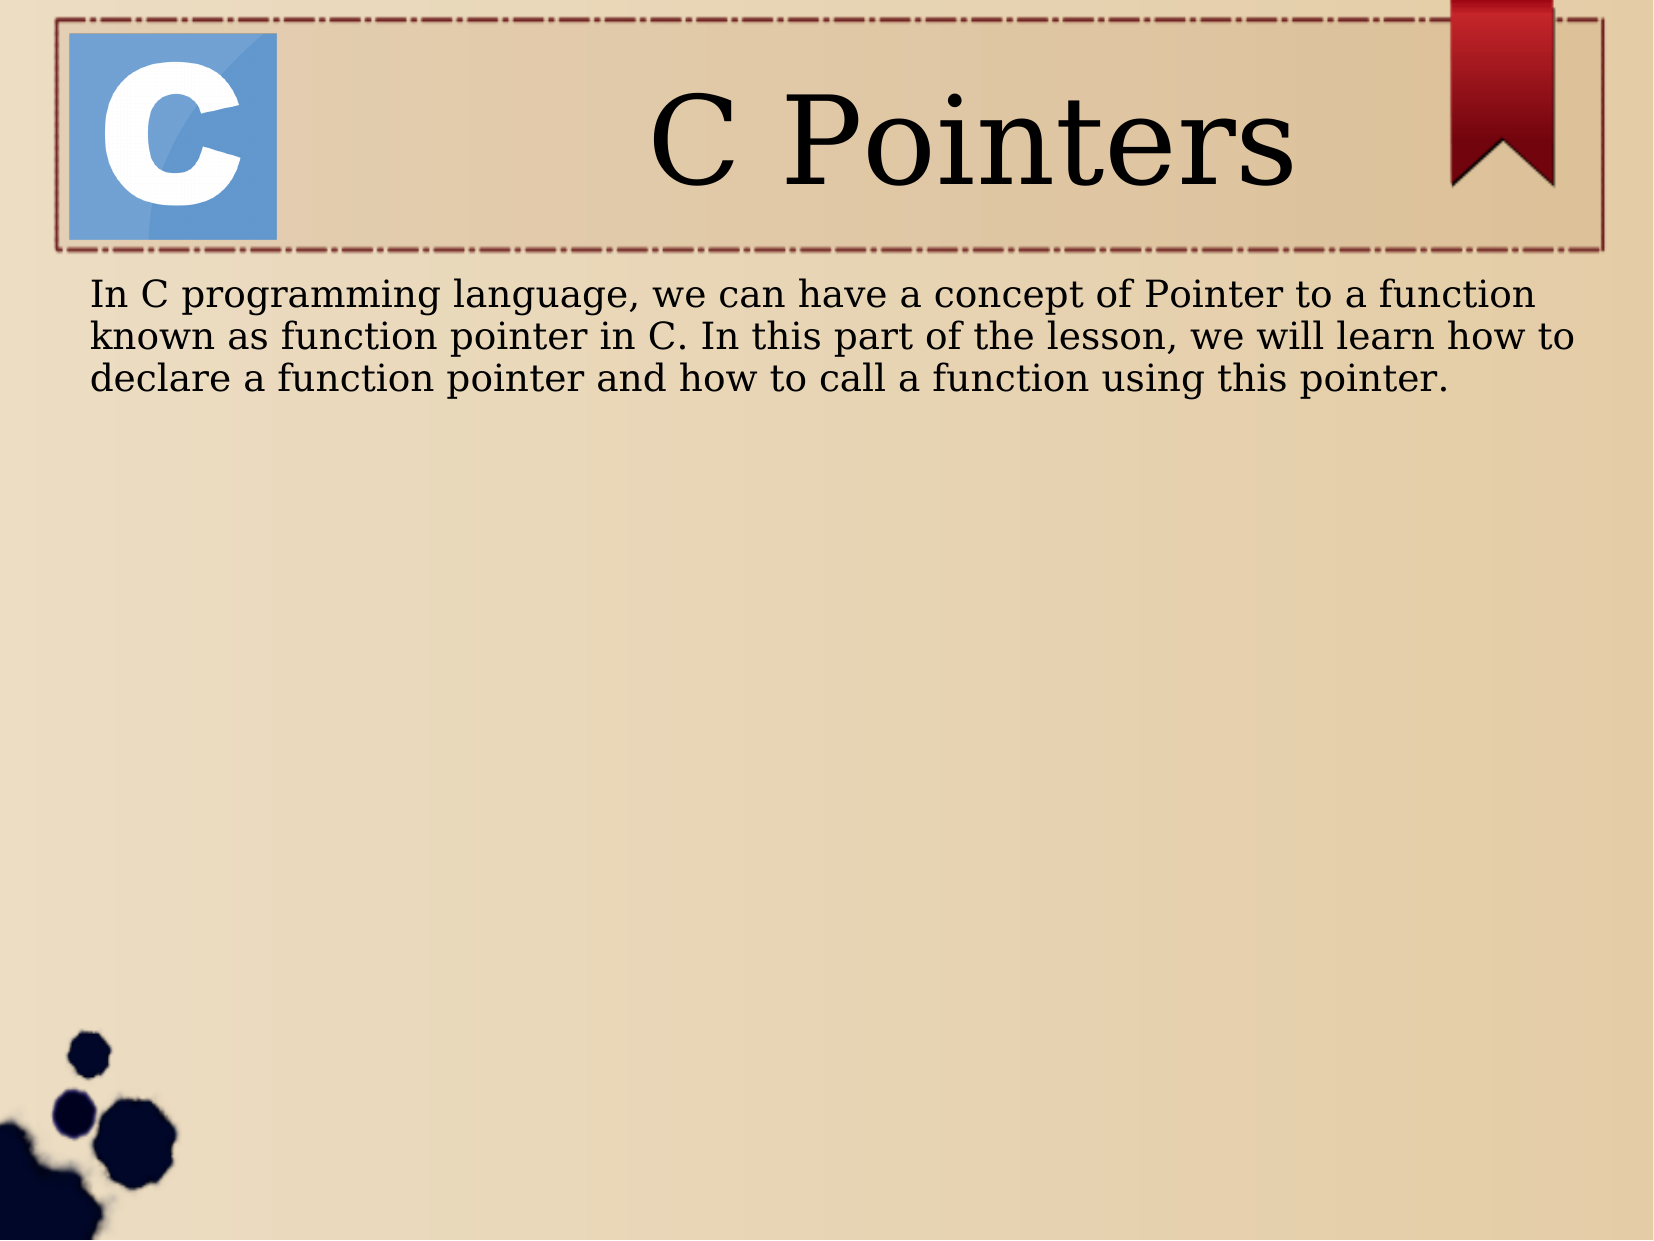

# C Pointers
In C programming language, we can have a concept of Pointer to a function known as function pointer in C. In this part of the lesson, we will learn how to declare a function pointer and how to call a function using this pointer.